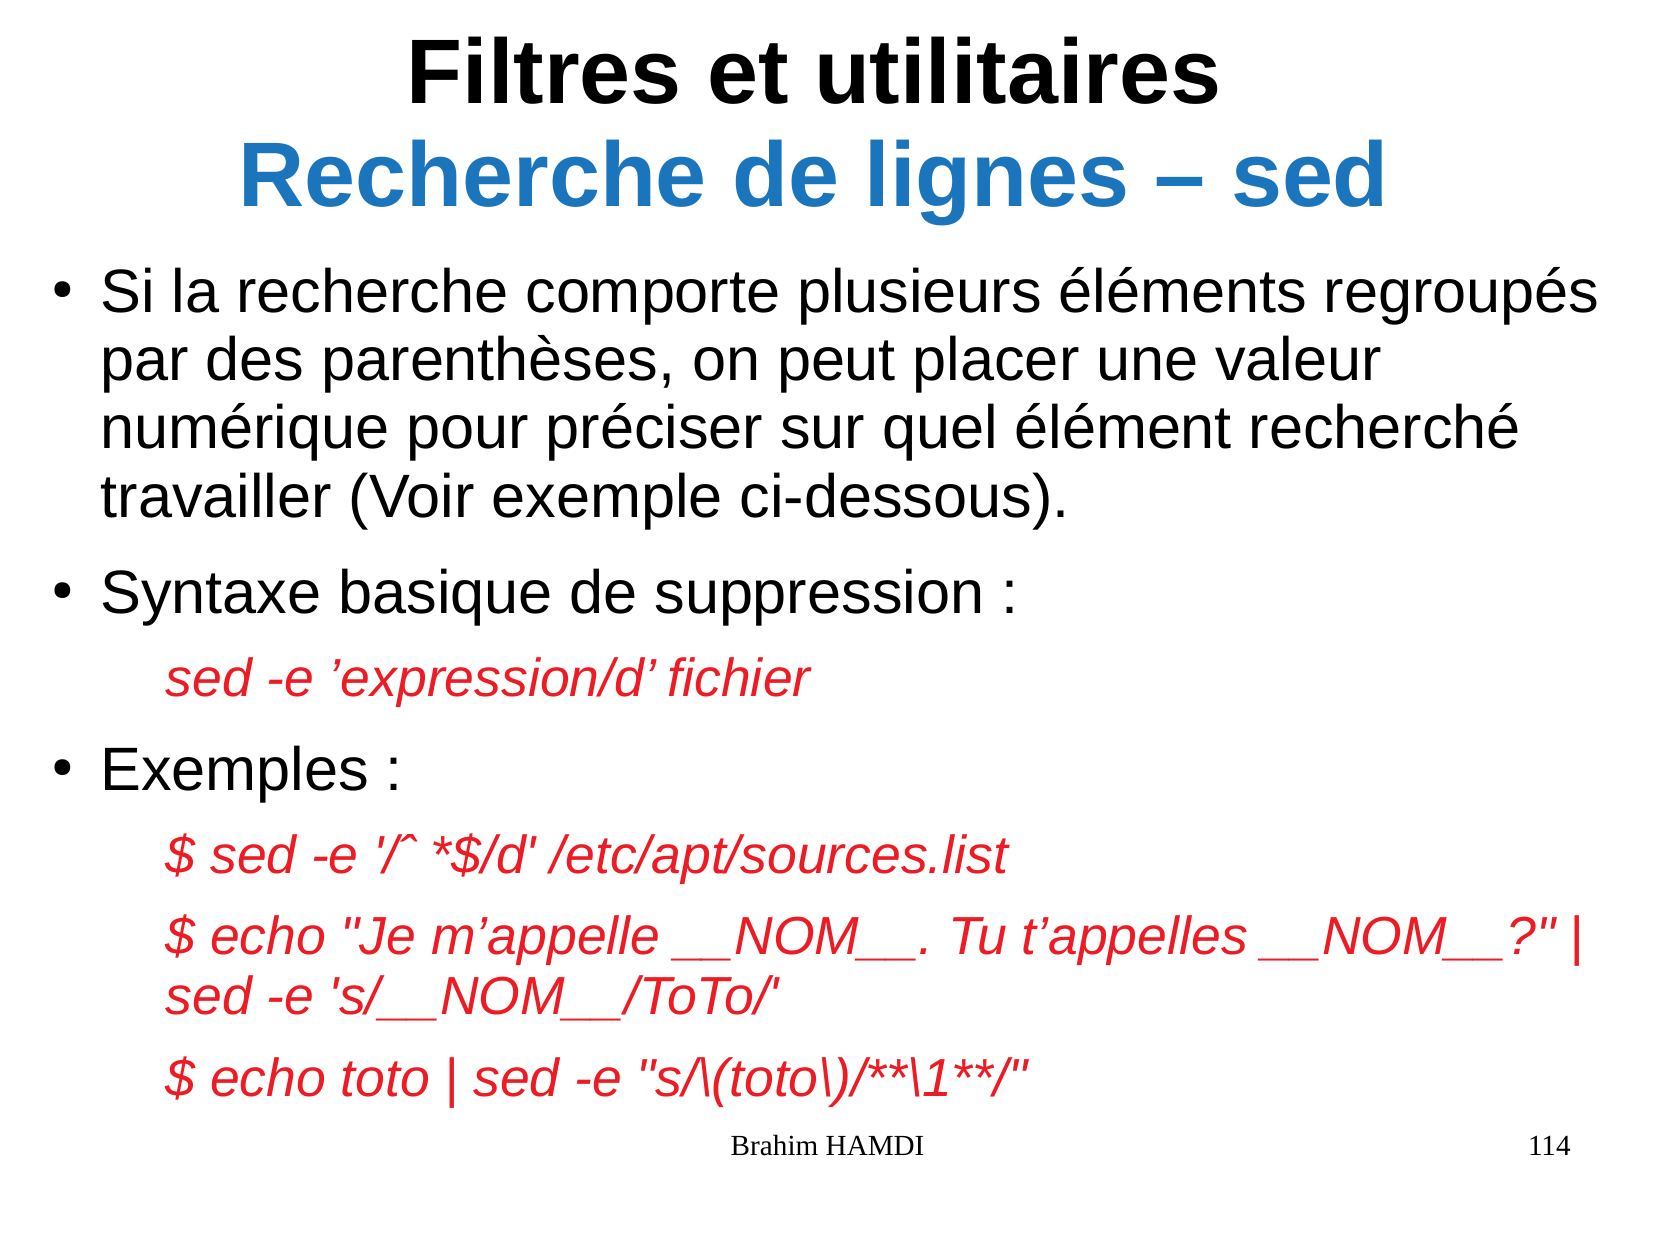

# Filtres et utilitaires Recherche de lignes – sed
Si la recherche comporte plusieurs éléments regroupés par des parenthèses, on peut placer une valeur numérique pour préciser sur quel élément recherché travailler (Voir exemple ci-dessous).
Syntaxe basique de suppression :
sed -e ’expression/d’ fichier
Exemples :
$ sed -e '/ˆ *$/d' /etc/apt/sources.list
$ echo "Je m’appelle __NOM__. Tu t’appelles __NOM__?" | sed -e 's/__NOM__/ToTo/'
$ echo toto | sed -e "s/\(toto\)/**\1**/"
Brahim HAMDI
114